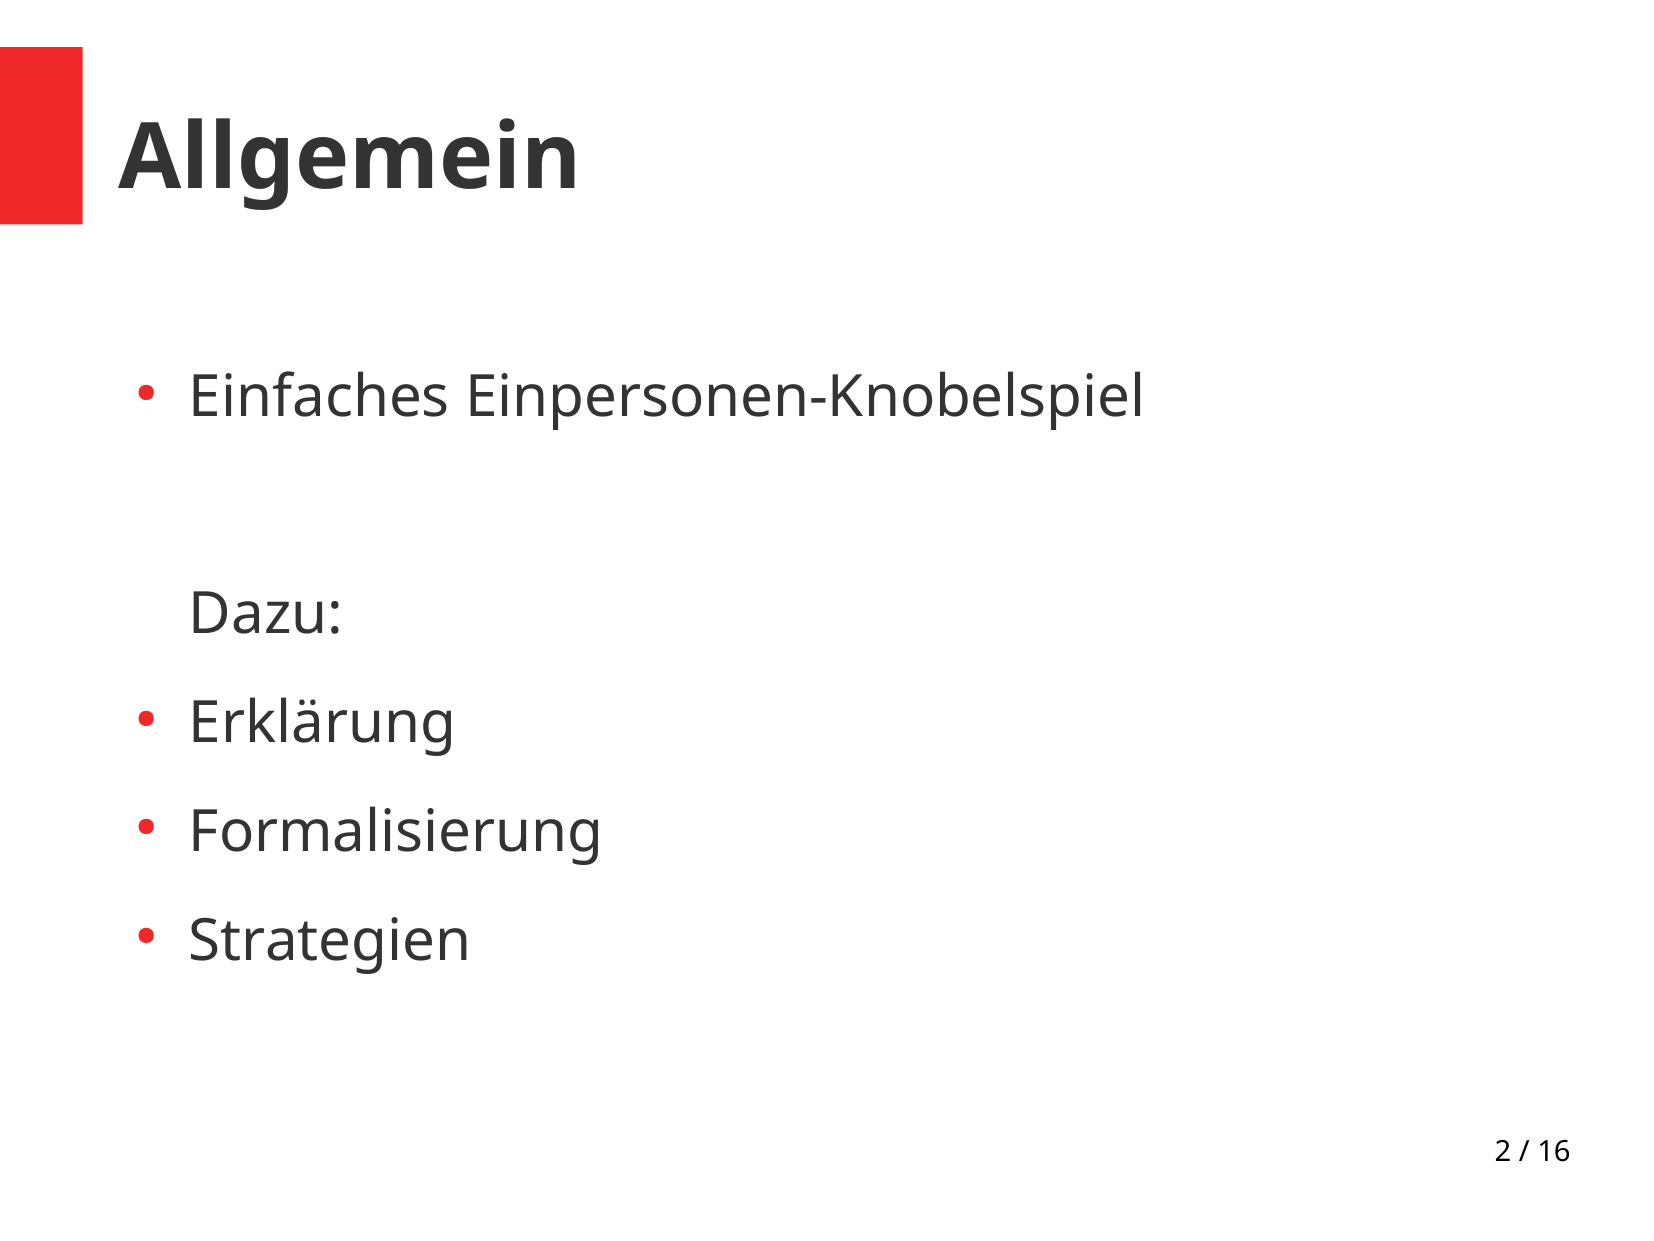

# Allgemein
Einfaches Einpersonen-Knobelspiel
Dazu:
Erklärung
Formalisierung
Strategien
2